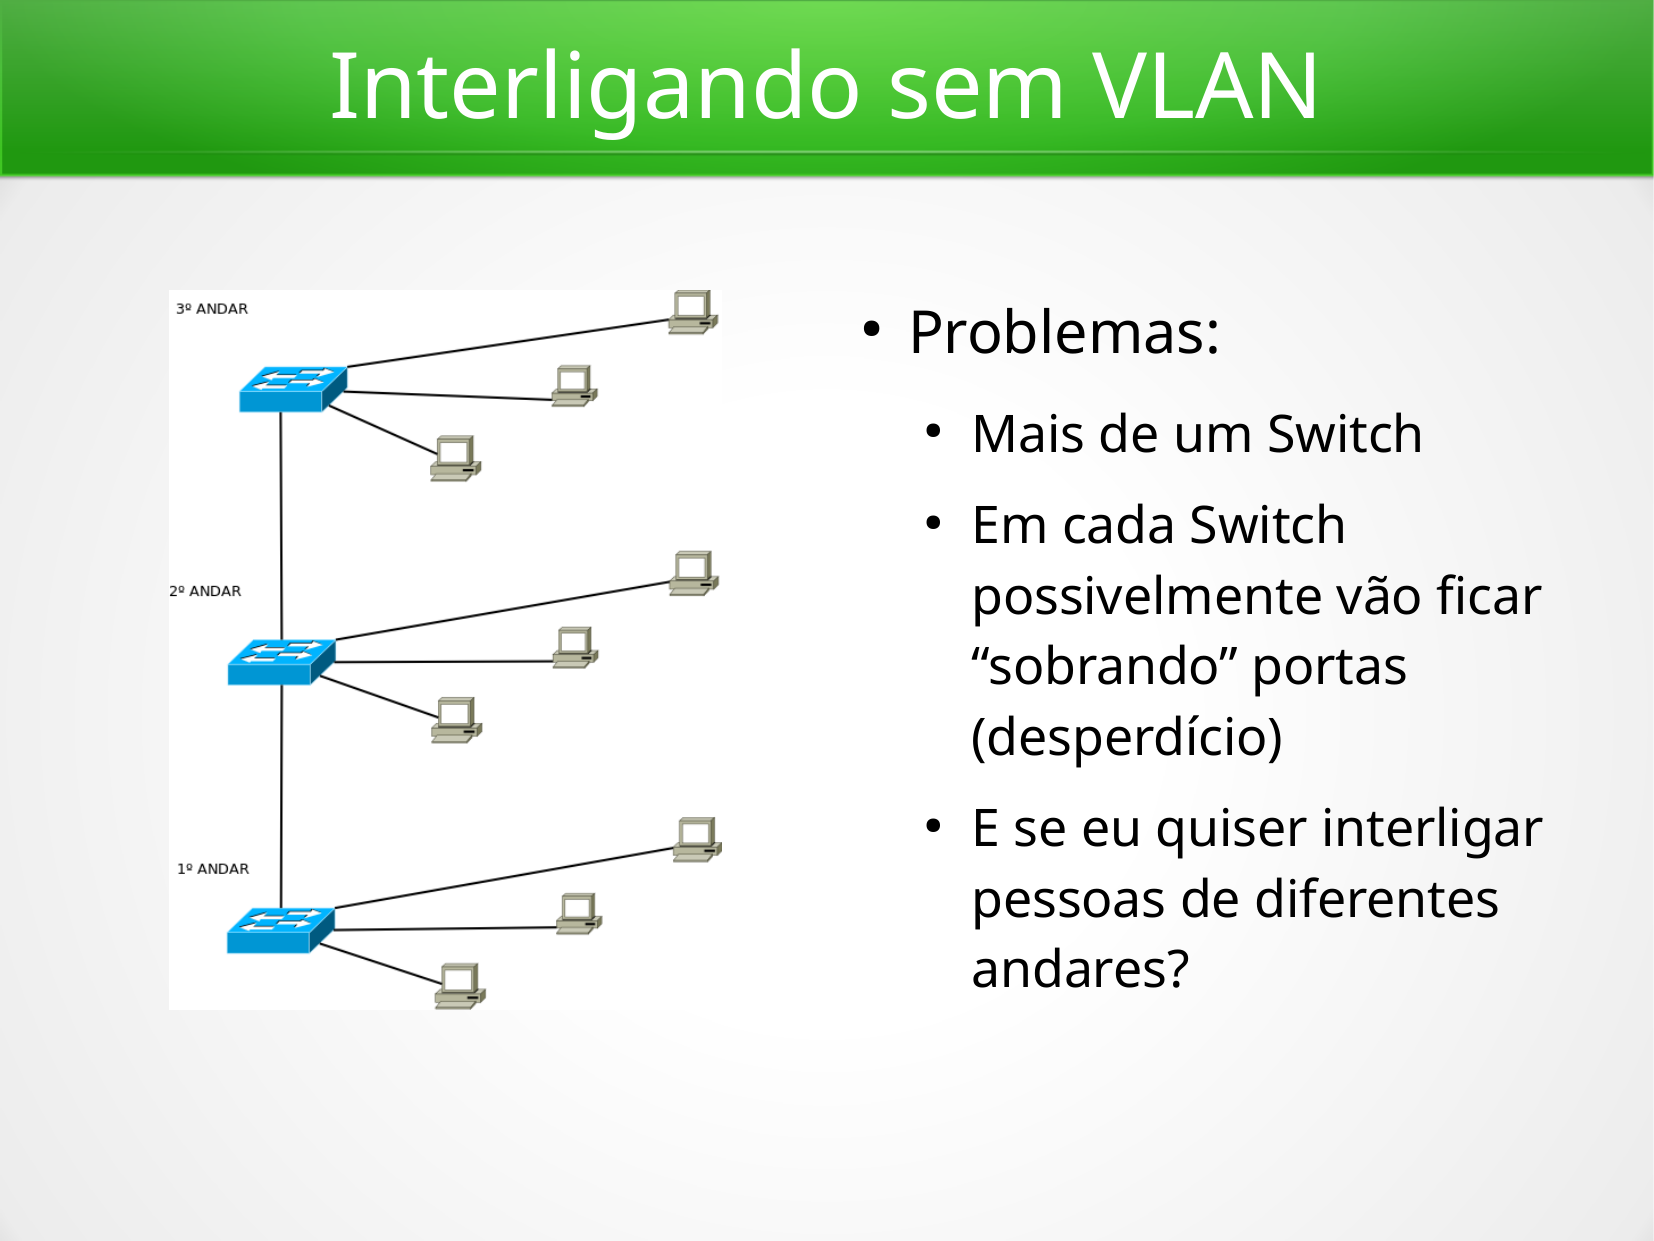

# Interligando sem VLAN
Problemas:
Mais de um Switch
Em cada Switch possivelmente vão ficar “sobrando” portas (desperdício)
E se eu quiser interligar pessoas de diferentes andares?